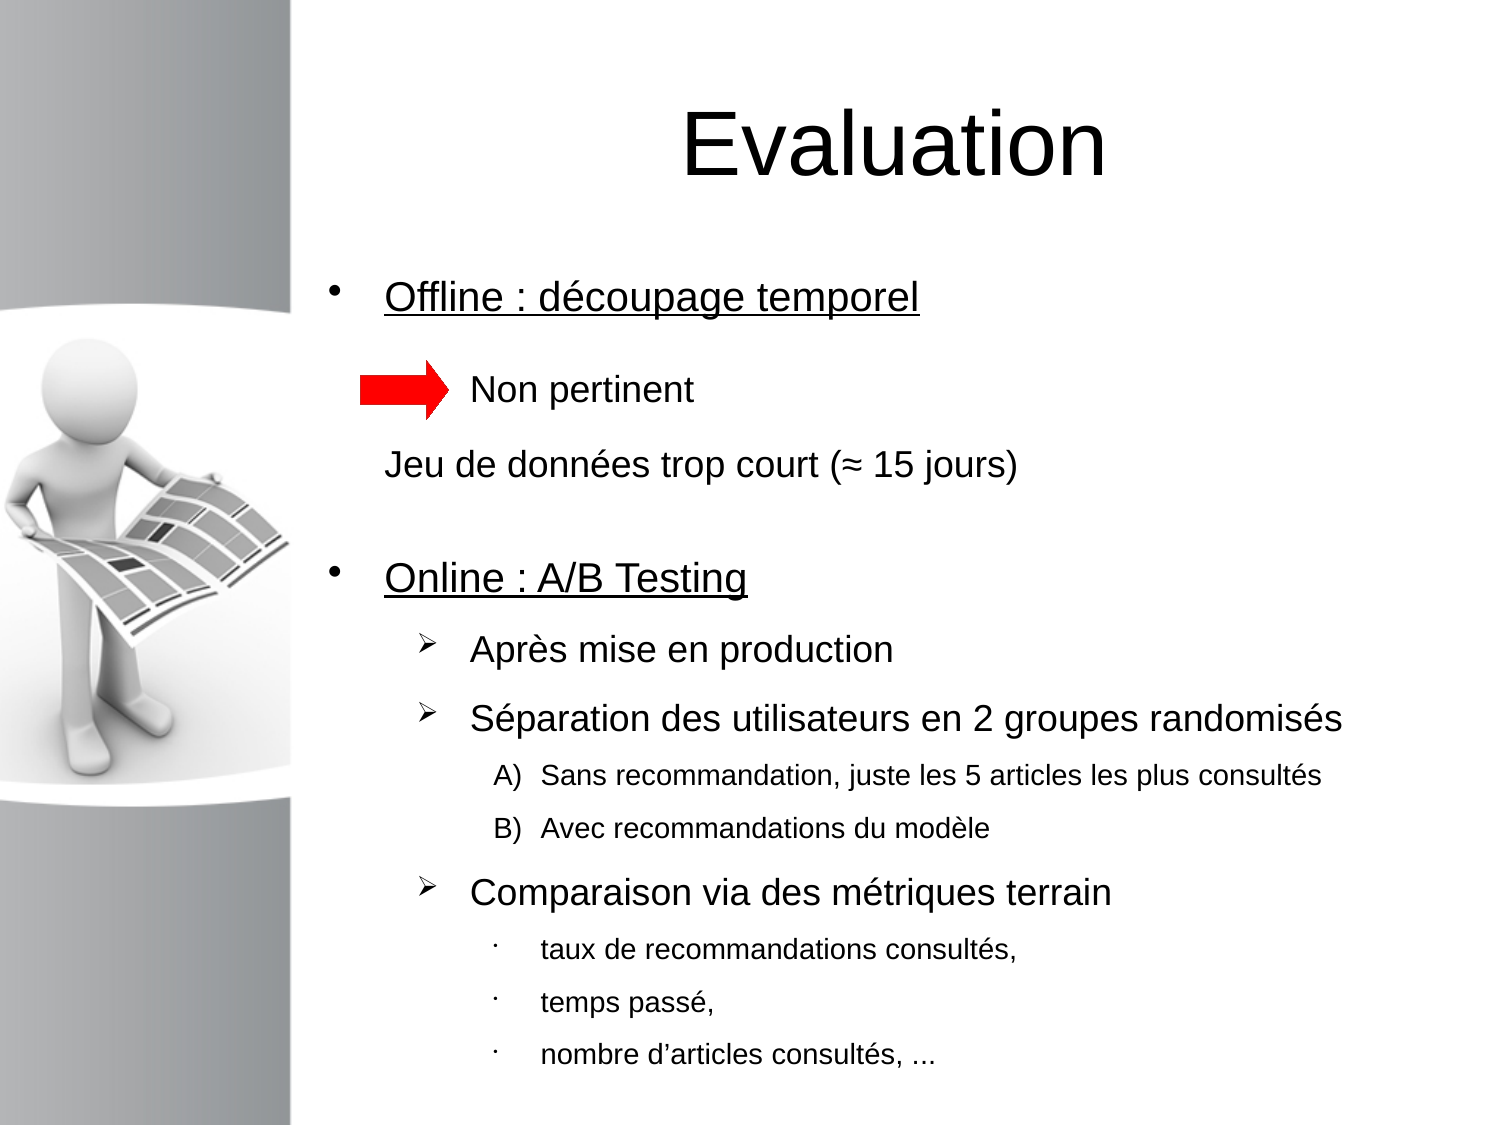

# Evaluation
Offline : découpage temporel
Non pertinent
Jeu de données trop court (≈ 15 jours)
Online : A/B Testing
Après mise en production
Séparation des utilisateurs en 2 groupes randomisés
Sans recommandation, juste les 5 articles les plus consultés
Avec recommandations du modèle
Comparaison via des métriques terrain
taux de recommandations consultés,
temps passé,
nombre d’articles consultés, ...